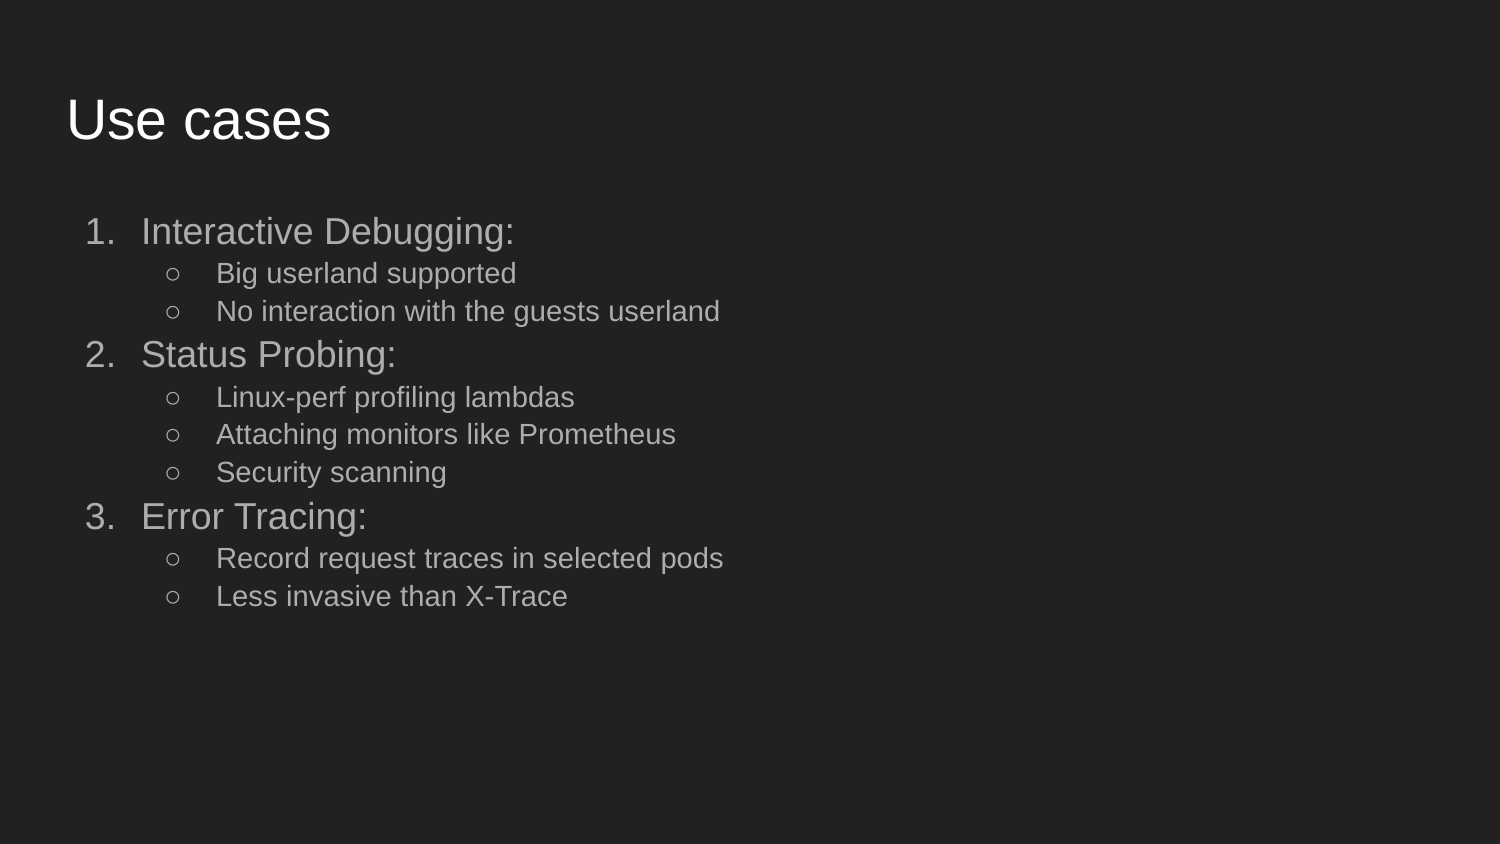

# Use cases
Interactive Debugging:
Big userland supported
No interaction with the guests userland
Status Probing:
Linux-perf profiling lambdas
Attaching monitors like Prometheus
Security scanning
Error Tracing:
Record request traces in selected pods
Less invasive than X-Trace